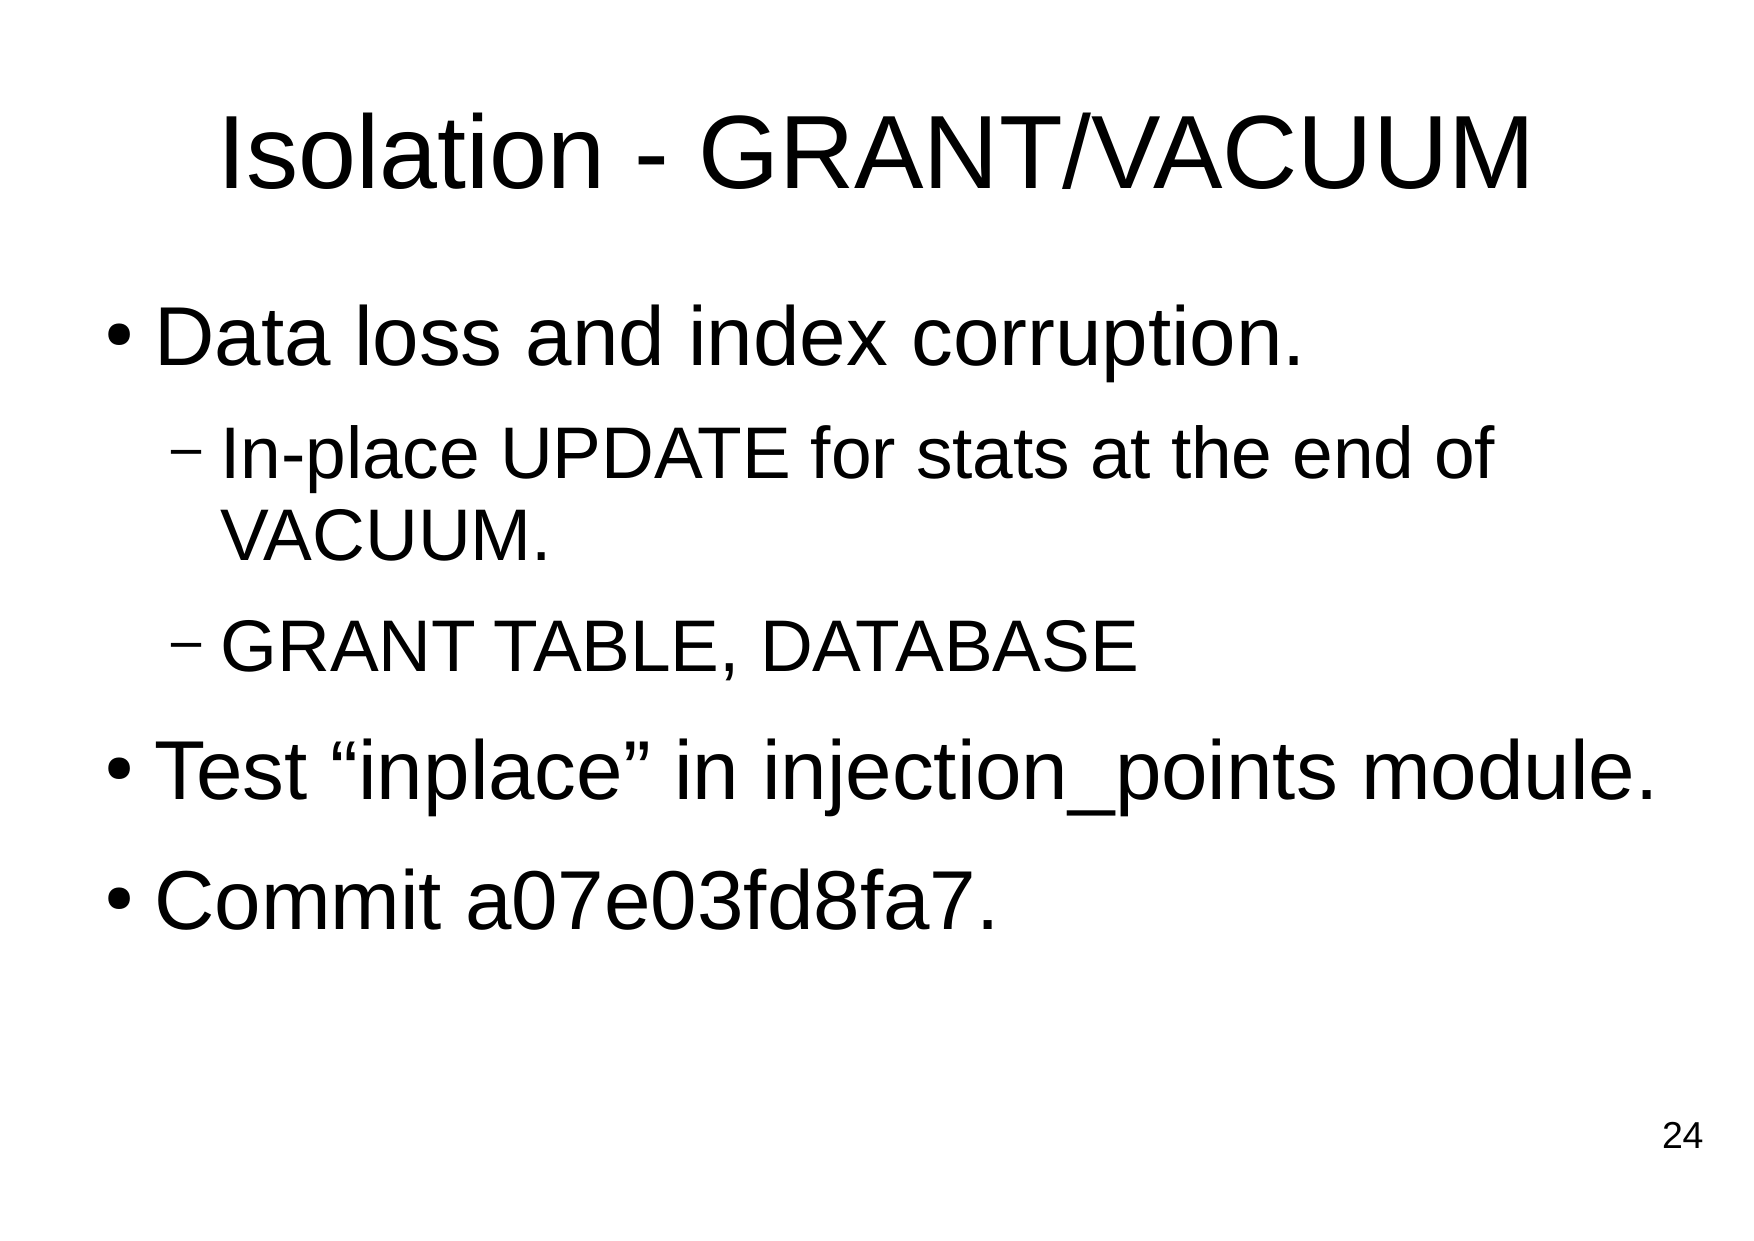

# Isolation - GRANT/VACUUM
Data loss and index corruption.
In-place UPDATE for stats at the end of VACUUM.
GRANT TABLE, DATABASE
Test “inplace” in injection_points module.
Commit a07e03fd8fa7.